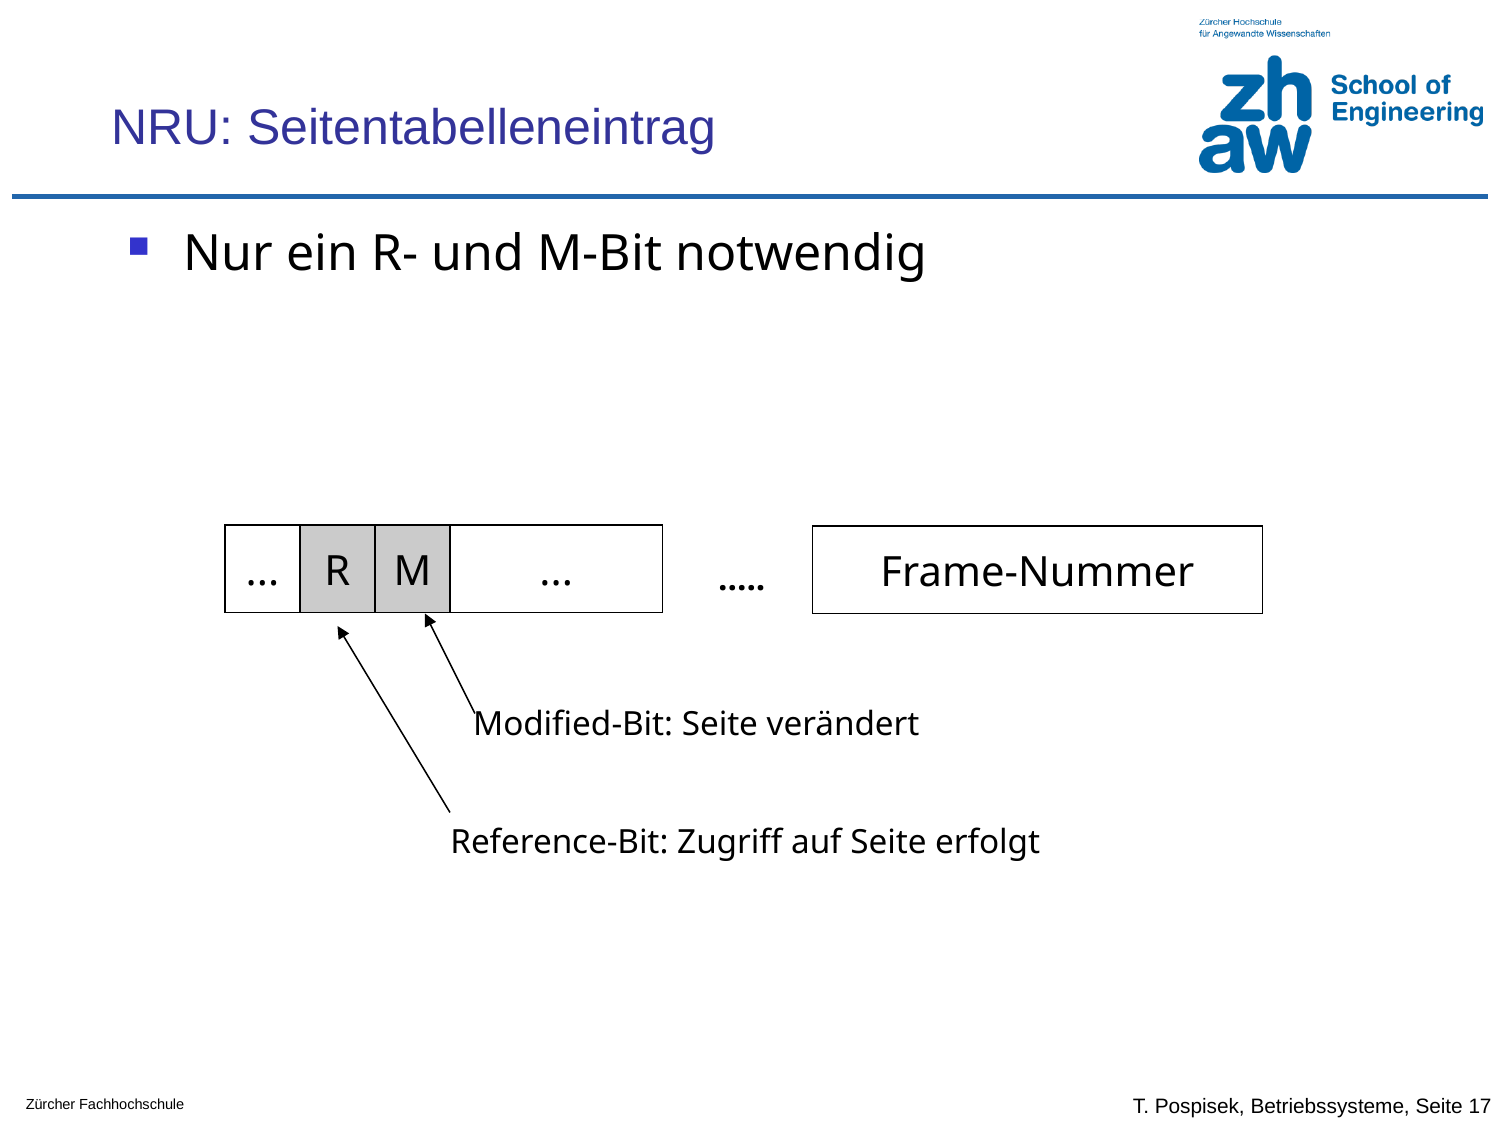

# NRU: Seitentabelleneintrag
Nur ein R- und M-Bit notwendig
...
R
M
...
Frame-Nummer
.....
Modified-Bit: Seite verändert
Reference-Bit: Zugriff auf Seite erfolgt